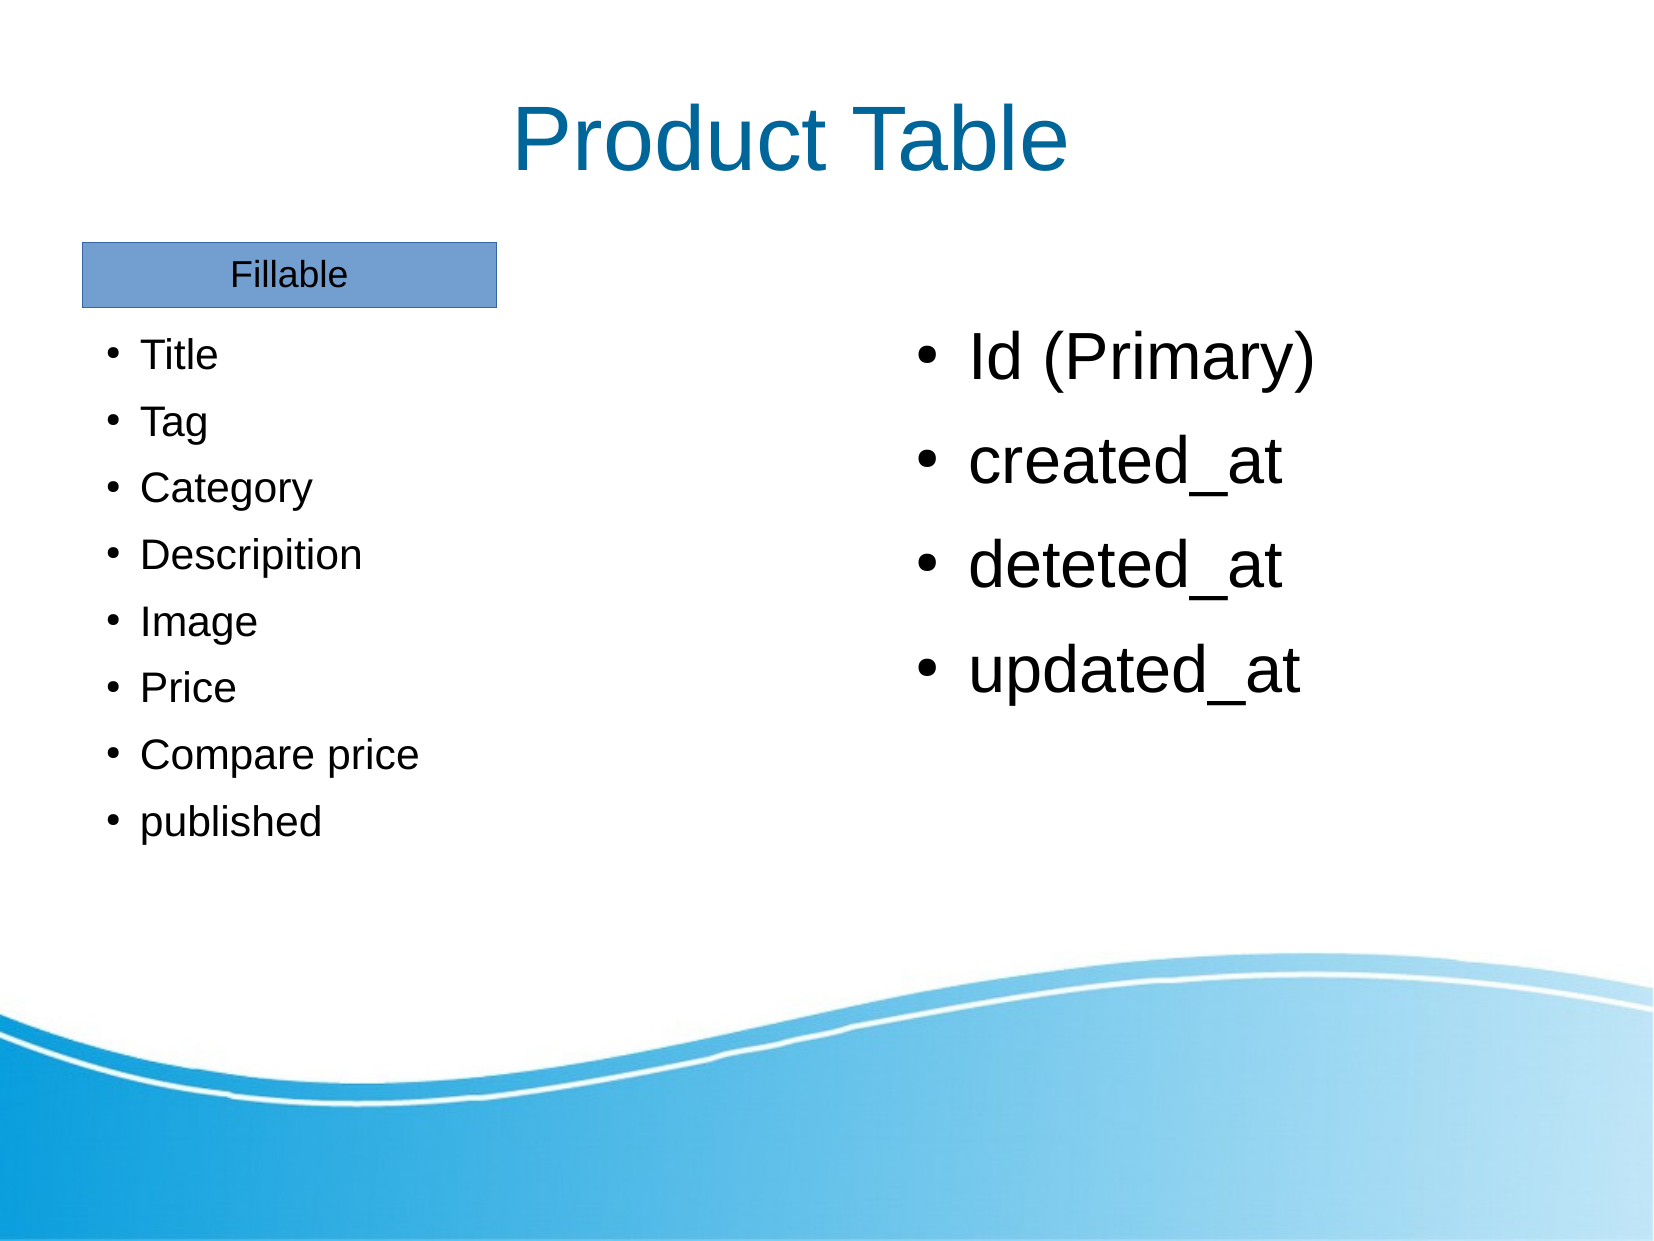

# Product Table
Fillable
Id (Primary)
created_at
deteted_at
updated_at
Title
Tag
Category
Descripition
Image
Price
Compare price
published